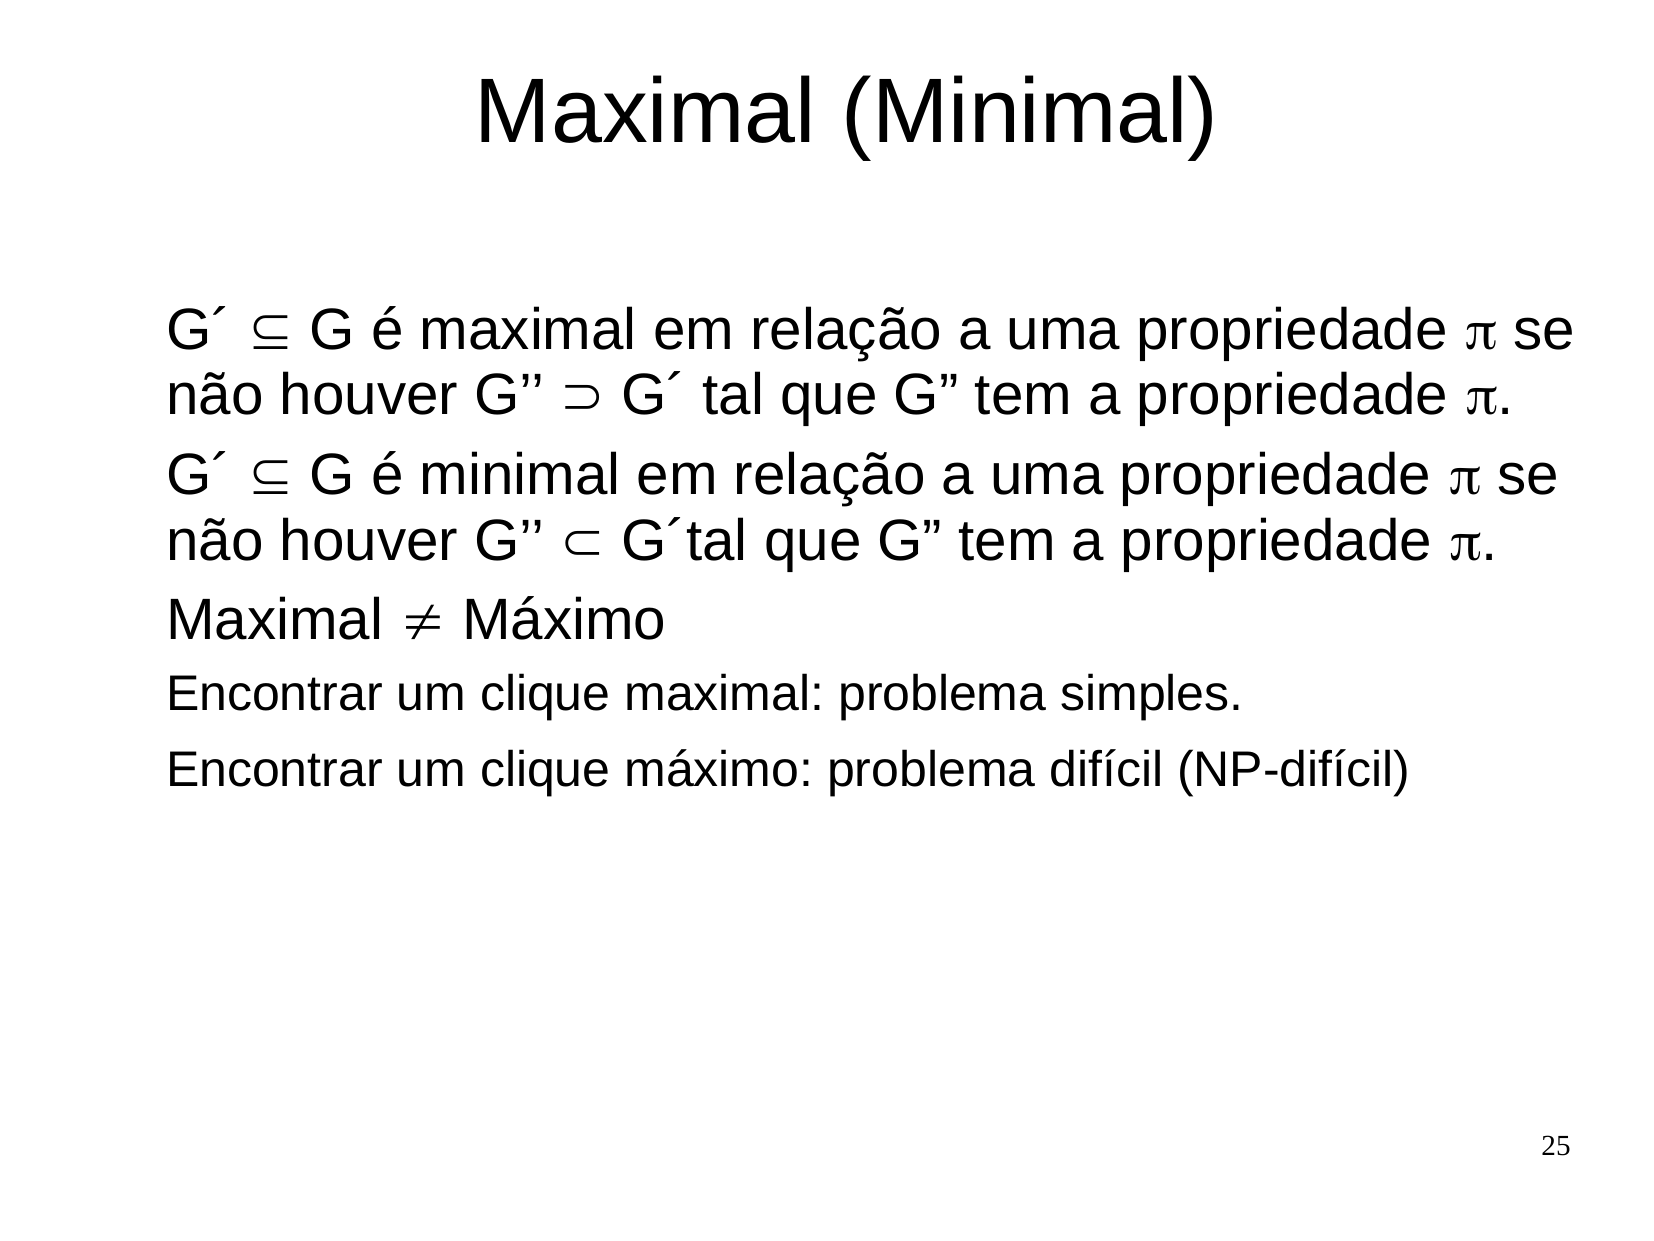

# Maximal (Minimal)‏
G´  G é maximal em relação a uma propriedade  se não houver G’’  G´ tal que G” tem a propriedade .
G´  G é minimal em relação a uma propriedade  se não houver G’’  G´tal que G” tem a propriedade .
Maximal  Máximo
Encontrar um clique maximal: problema simples.
Encontrar um clique máximo: problema difícil (NP-difícil)‏
25